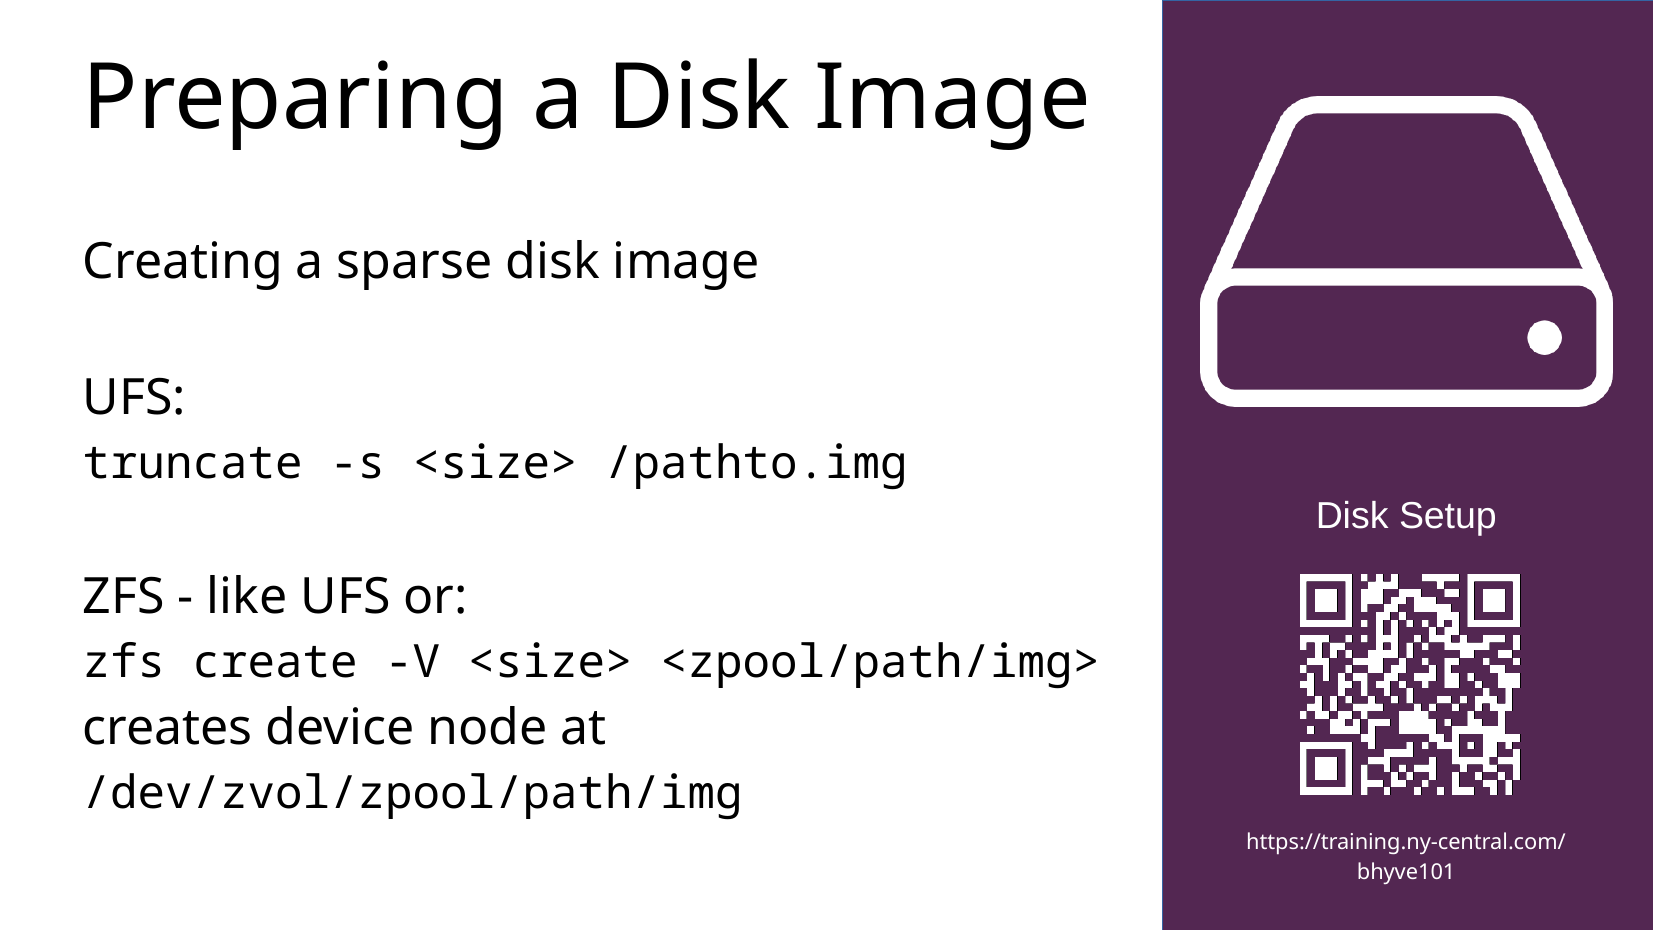

# Preparing a Disk Image
Creating a sparse disk image
UFS:
truncate -s <size> /pathto.img
ZFS - like UFS or:
zfs create -V <size> <zpool/path/img>
creates device node at
/dev/zvol/zpool/path/img
Disk Setup
https://training.ny-central.com/bhyve101